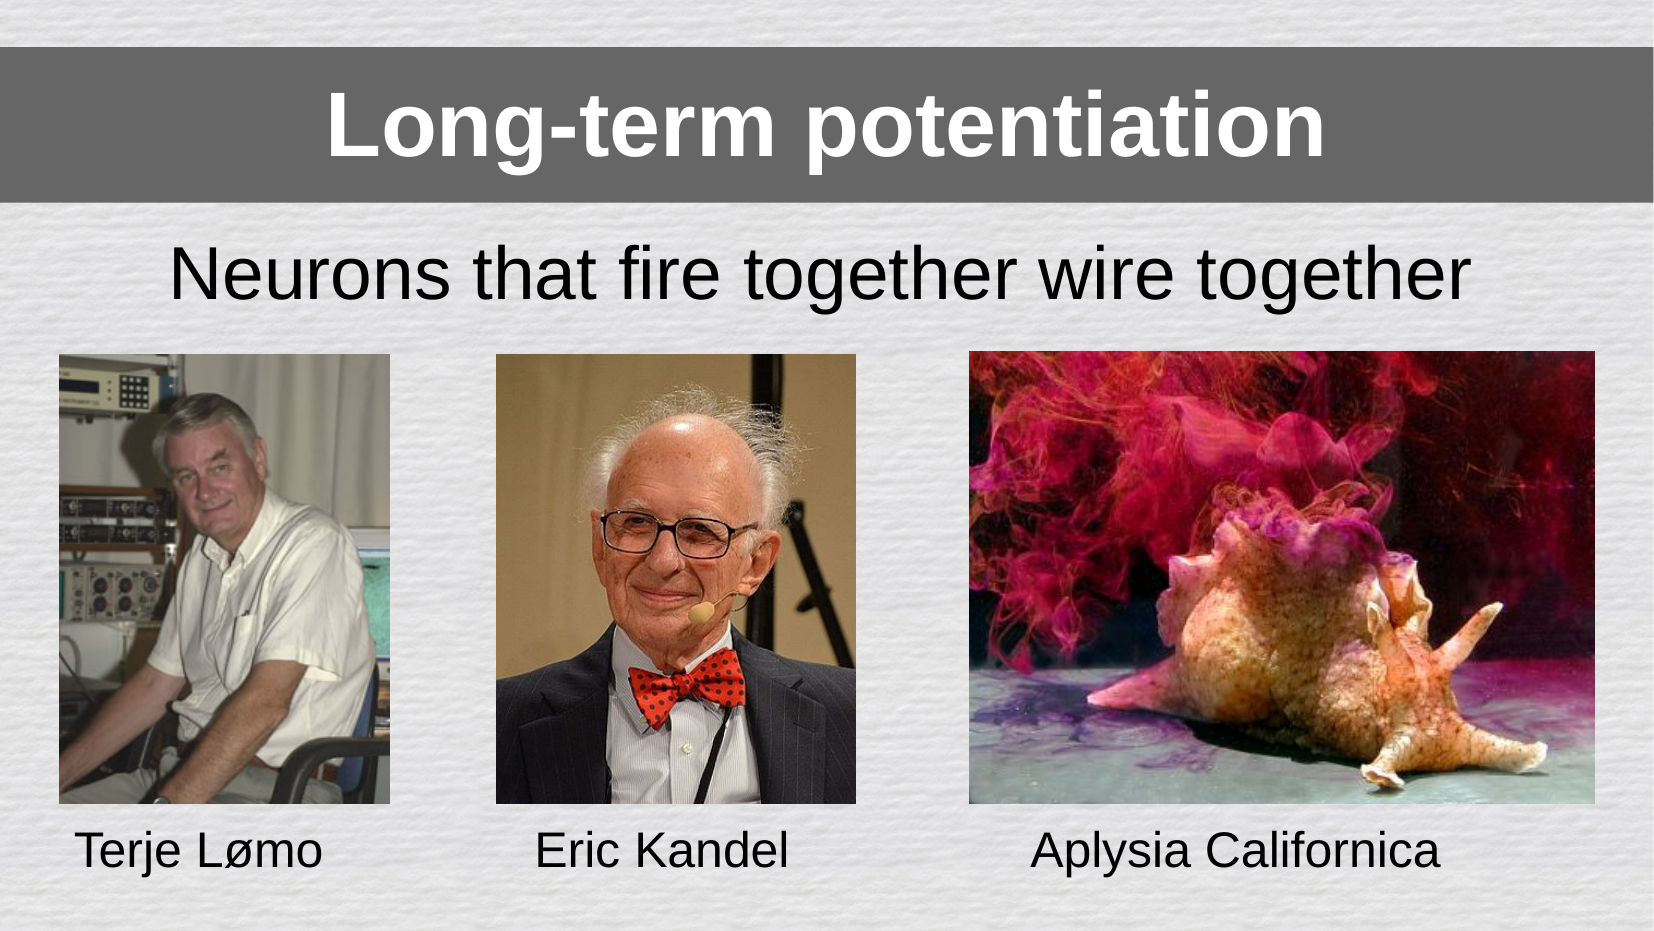

# Long-term potentiation
Neurons that fire together wire together
Terje Lømo
Eric Kandel
Aplysia Californica